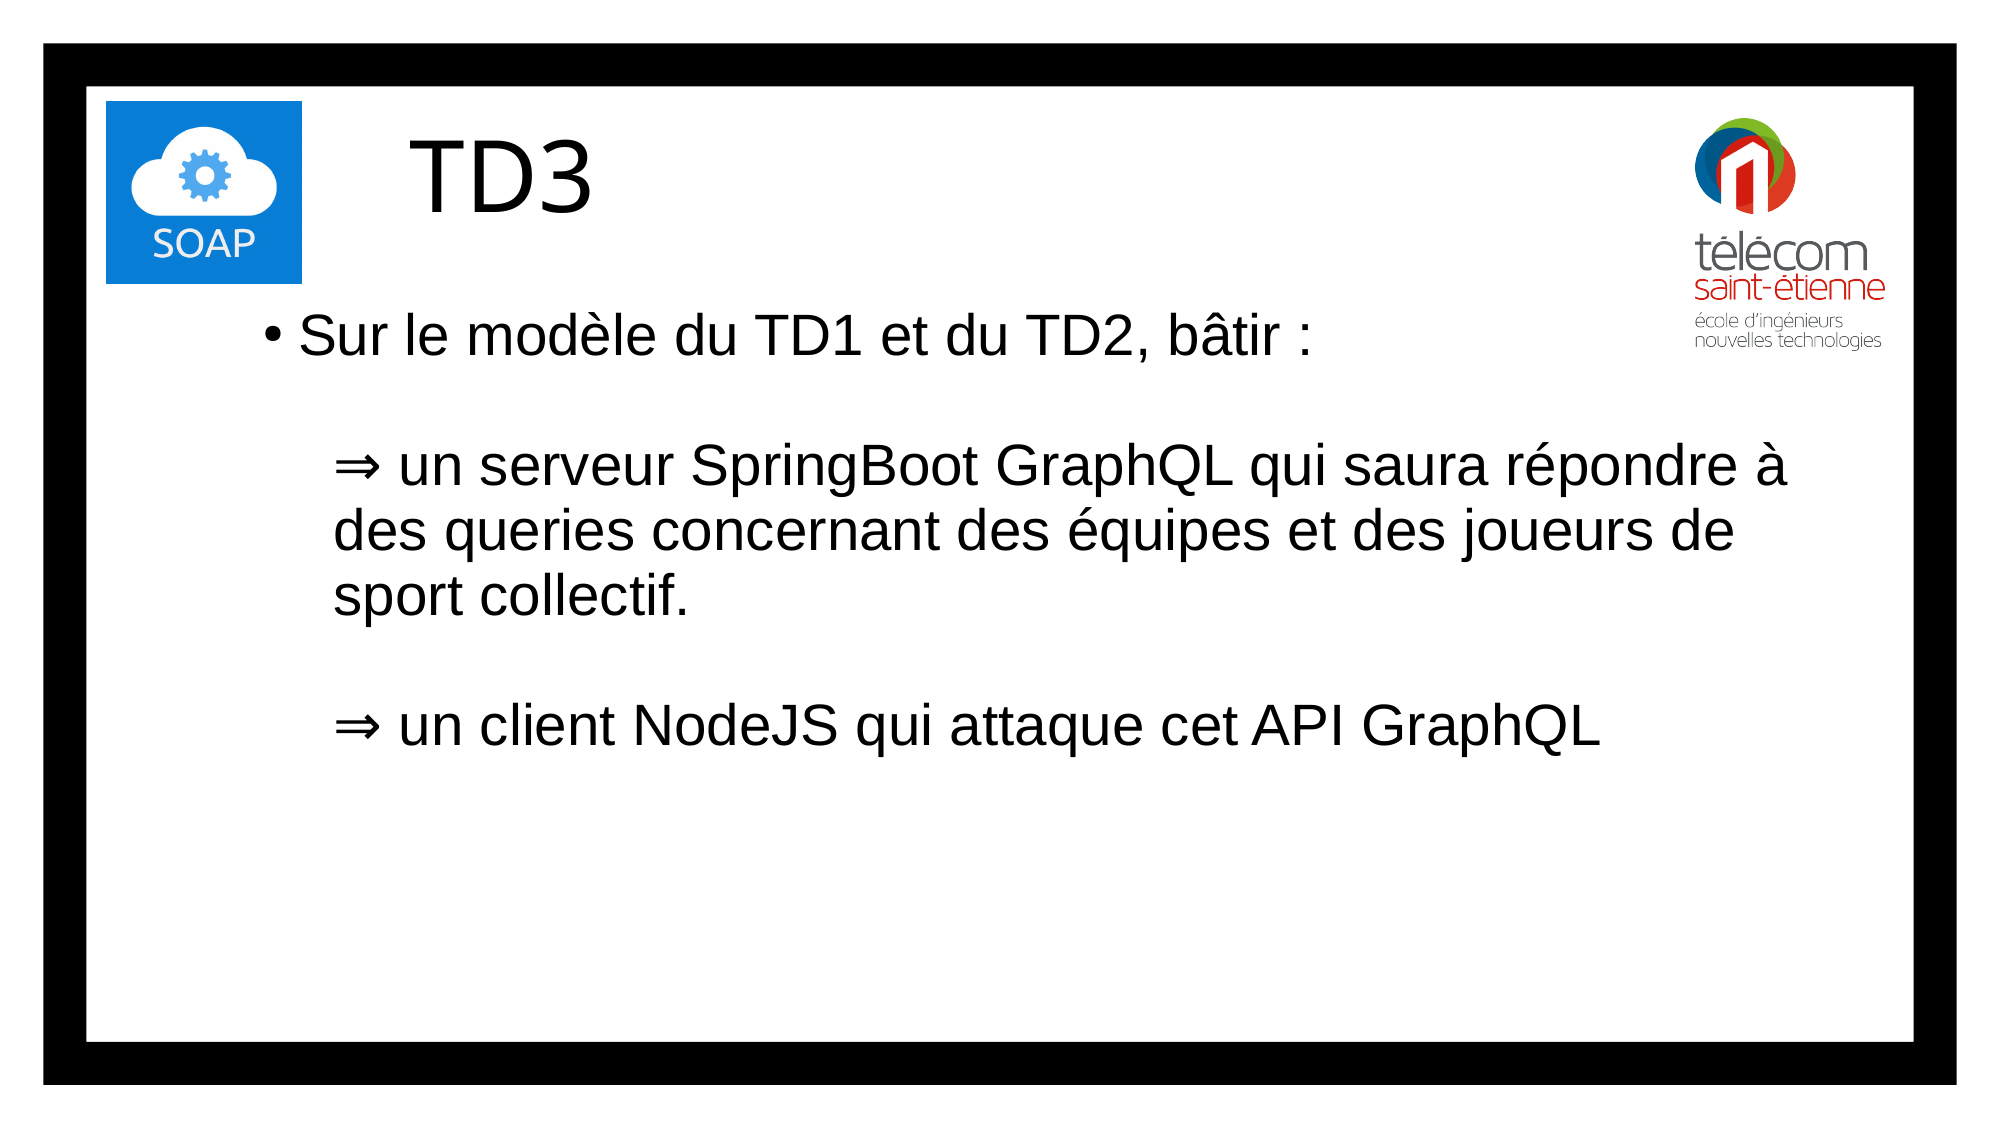

# TD3
Sur le modèle du TD1 et du TD2, bâtir :
⇒ un serveur SpringBoot GraphQL qui saura répondre à des queries concernant des équipes et des joueurs de sport collectif.
⇒ un client NodeJS qui attaque cet API GraphQL